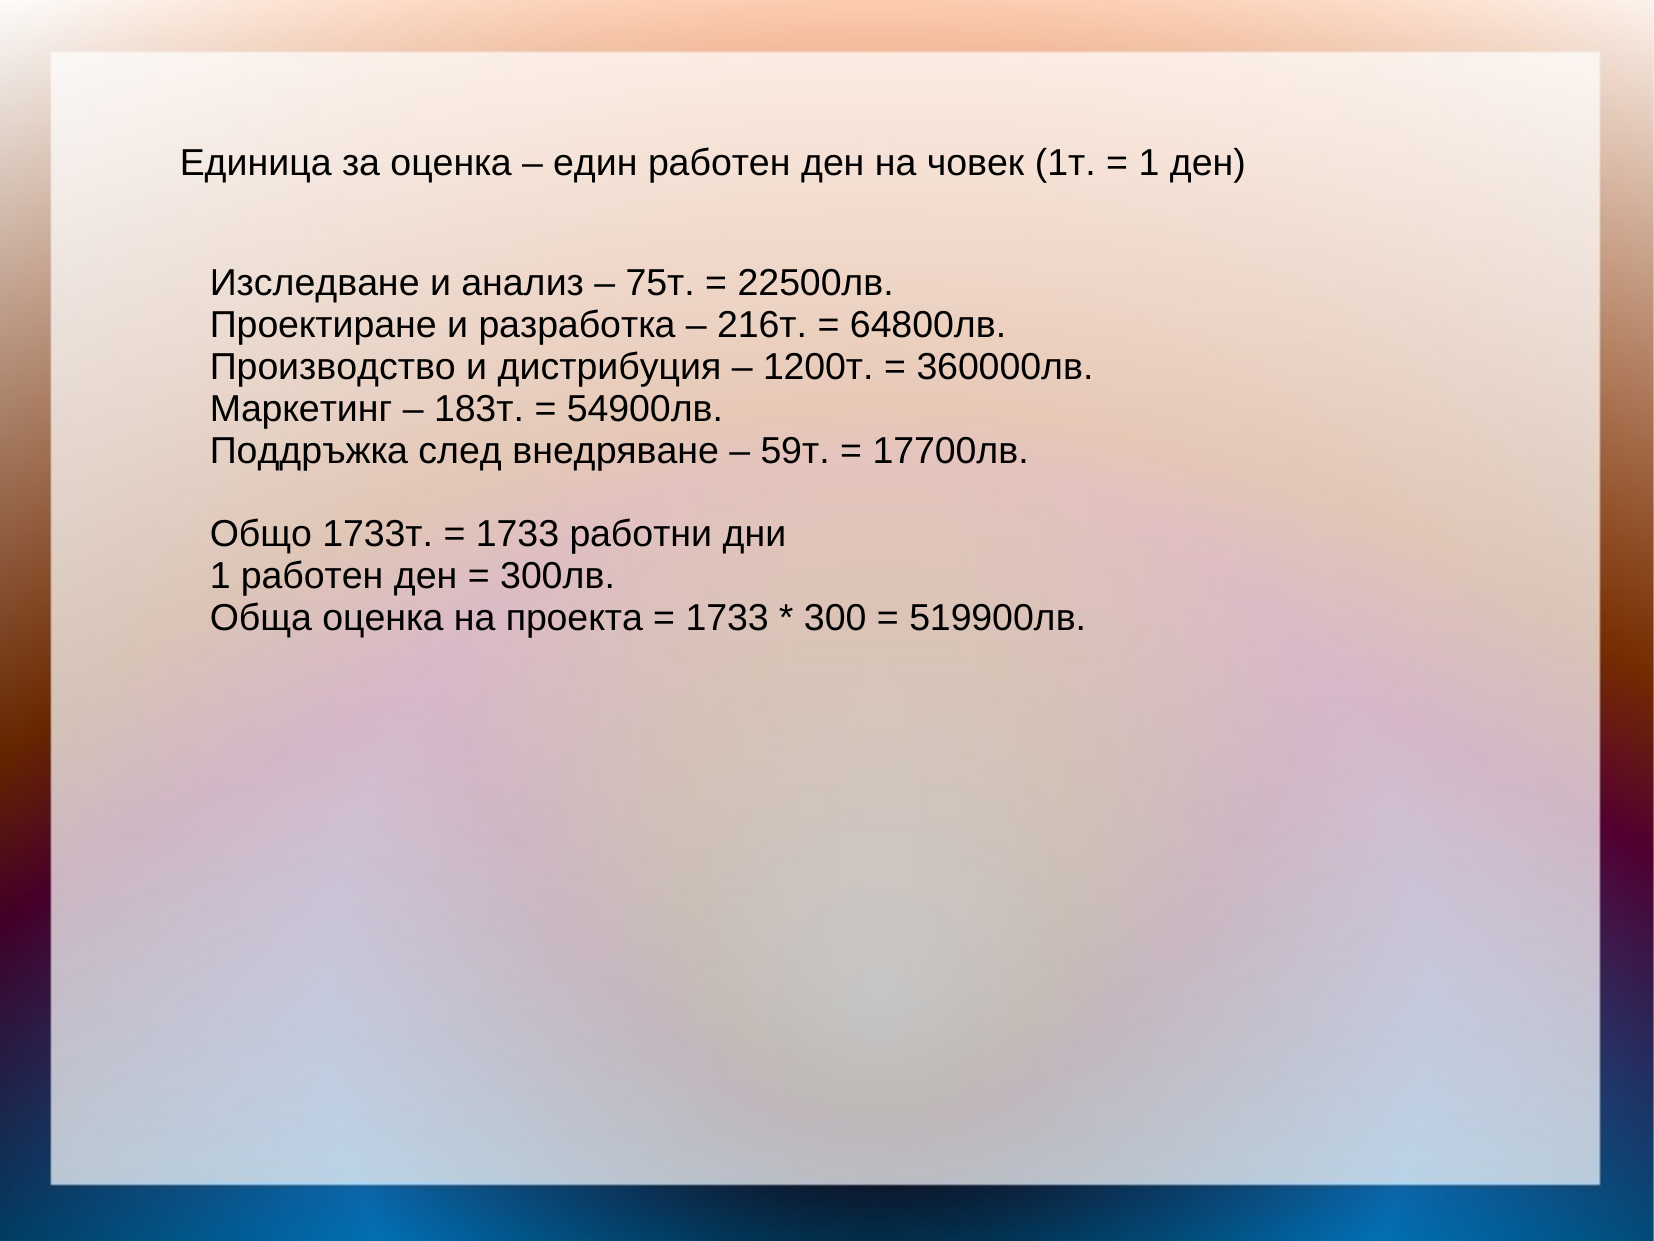

Единица за оценка – един работен ден на човек (1т. = 1 ден)
Изследване и анализ – 75т. = 22500лв.
Проектиране и разработка – 216т. = 64800лв.
Производство и дистрибуция – 1200т. = 360000лв.
Маркетинг – 183т. = 54900лв.
Поддръжка след внедряване – 59т. = 17700лв.
Общо 1733т. = 1733 работни дни
1 работен ден = 300лв.
Обща оценка на проекта = 1733 * 300 = 519900лв.